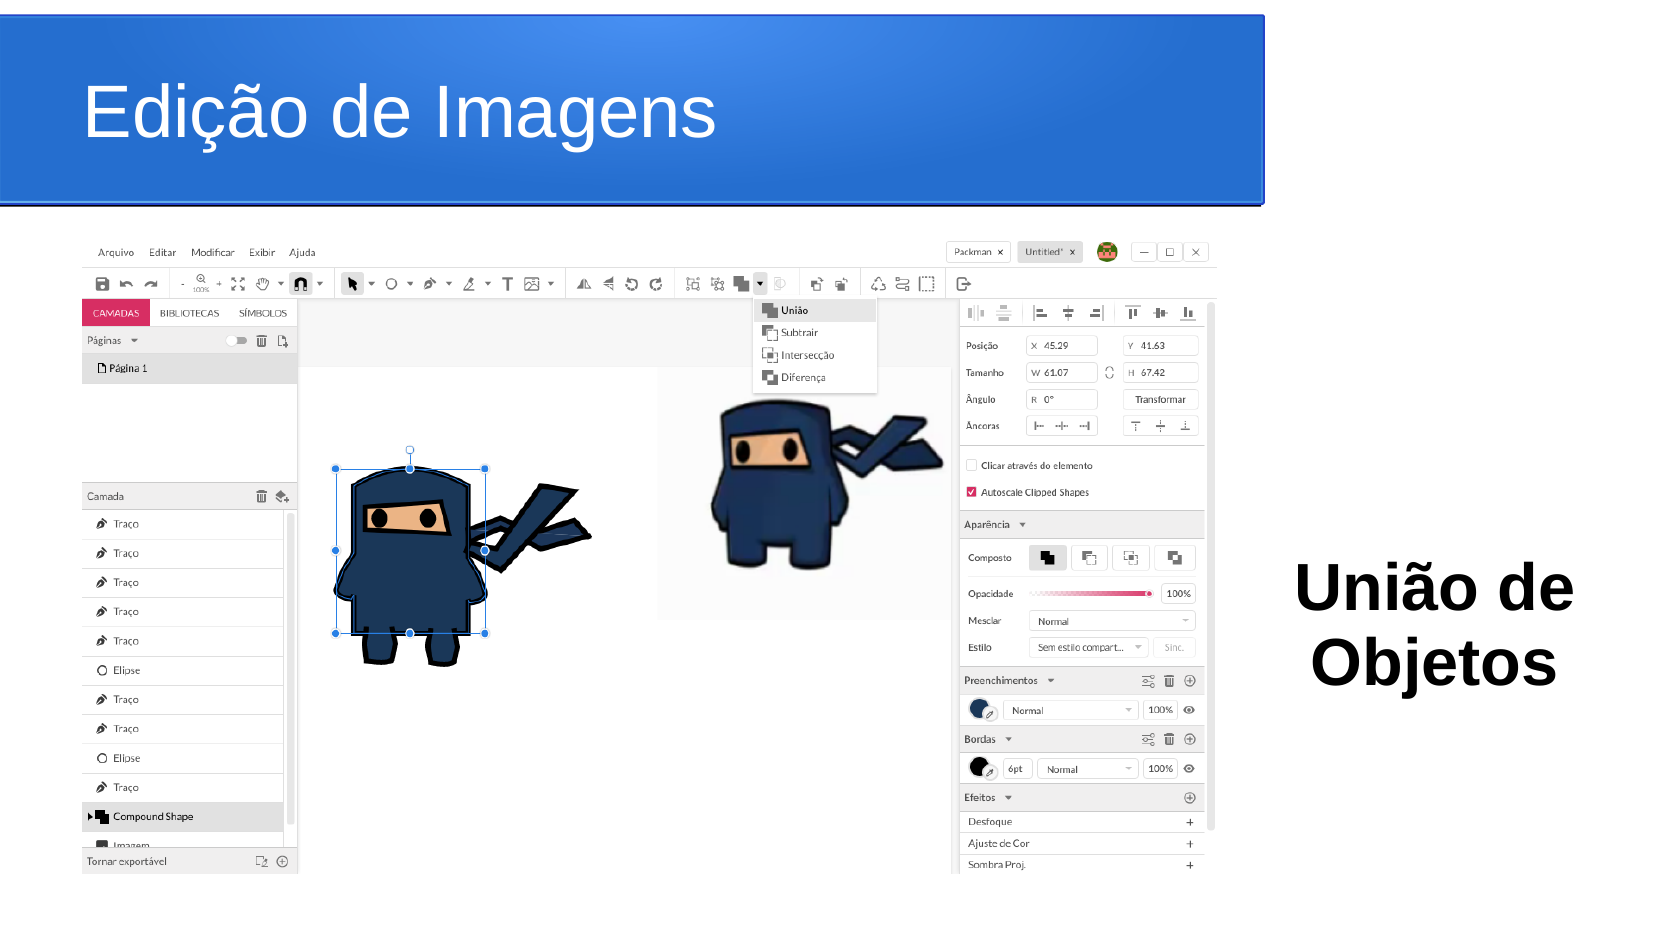

# Edição de Imagens
União de Objetos